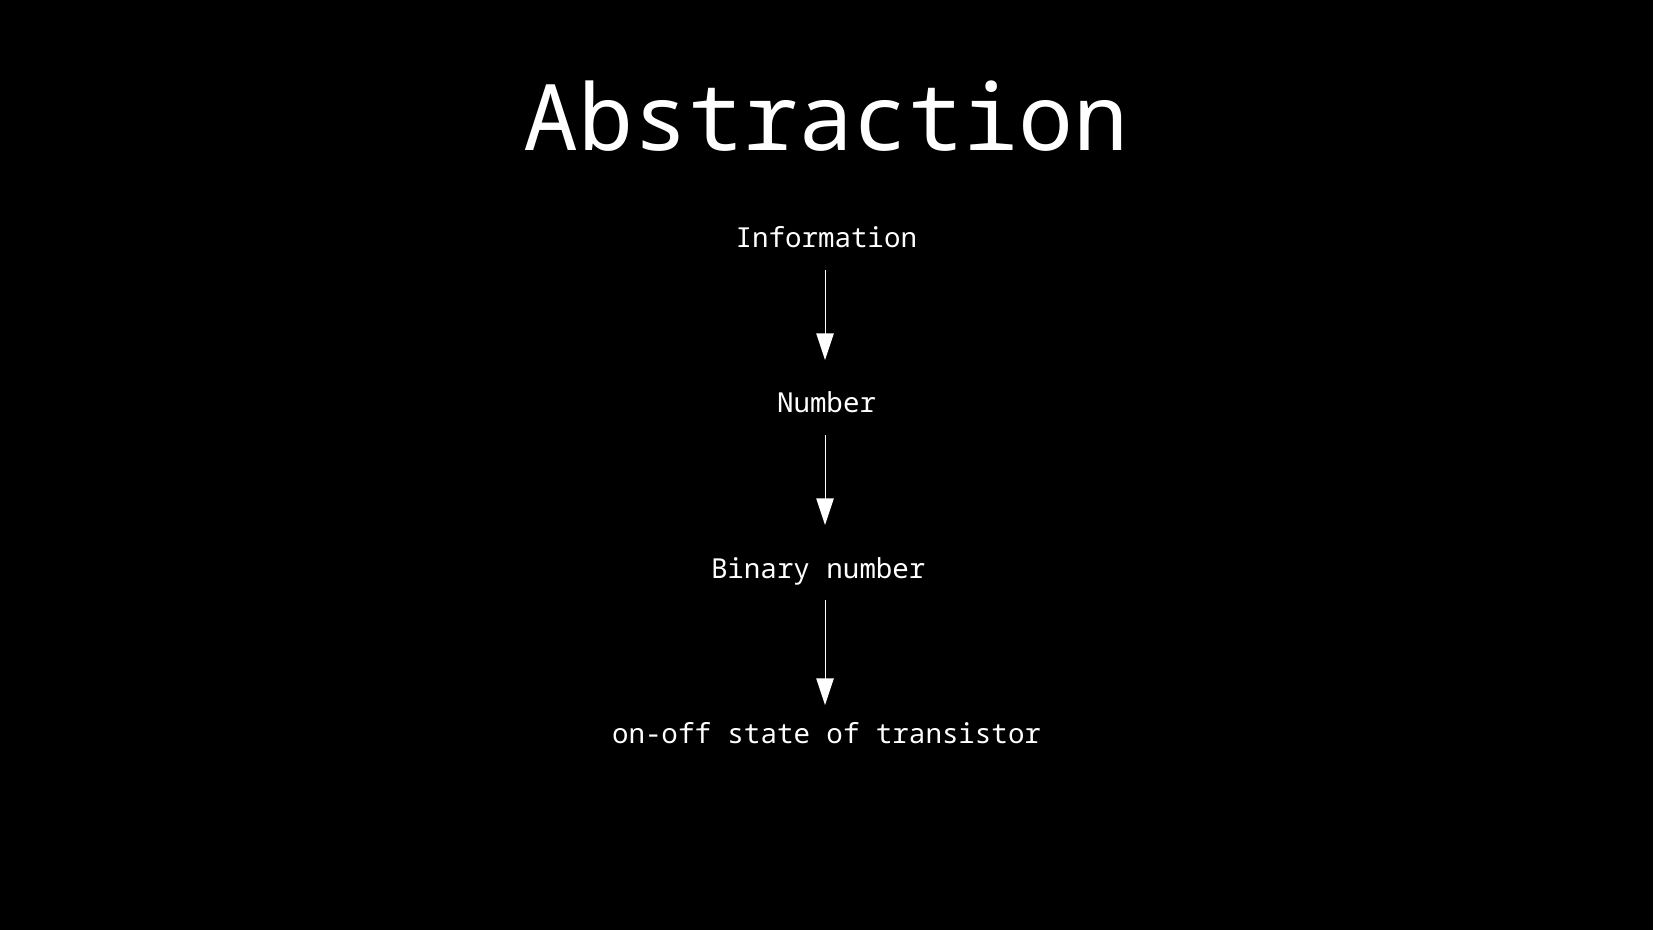

# Abstraction
Information
Number
Binary number
on-off state of transistor